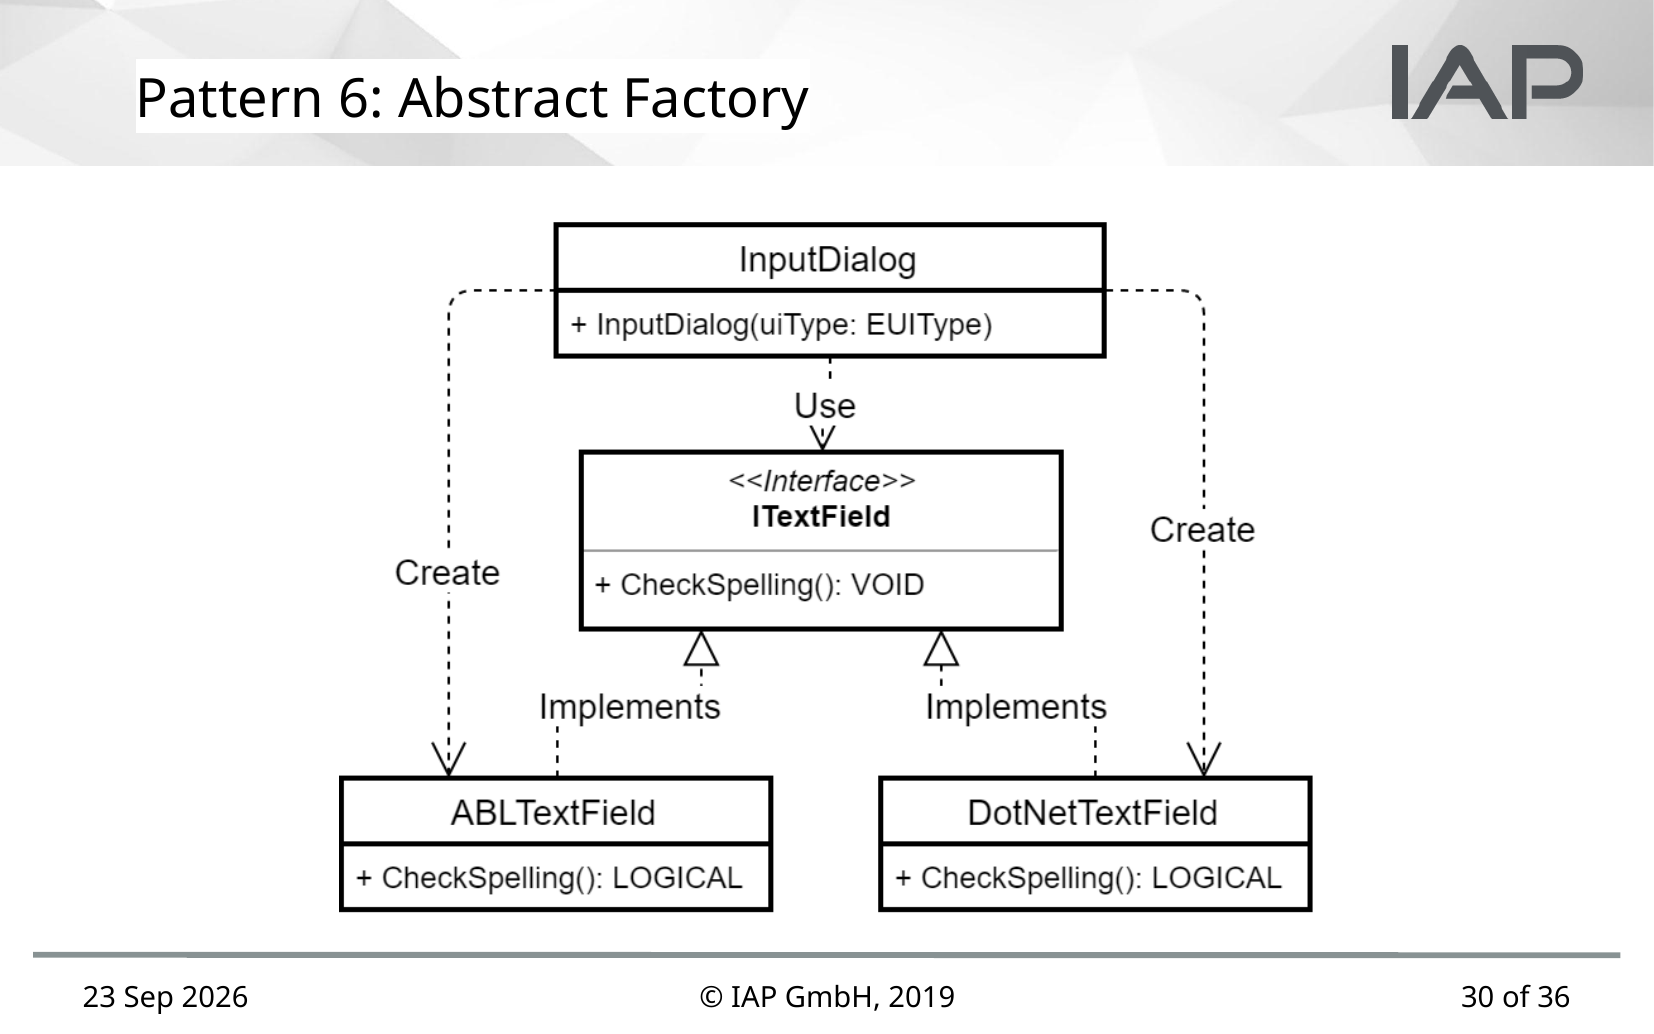

# Pattern 6: Abstract Factory
© IAP GmbH, 2019
30